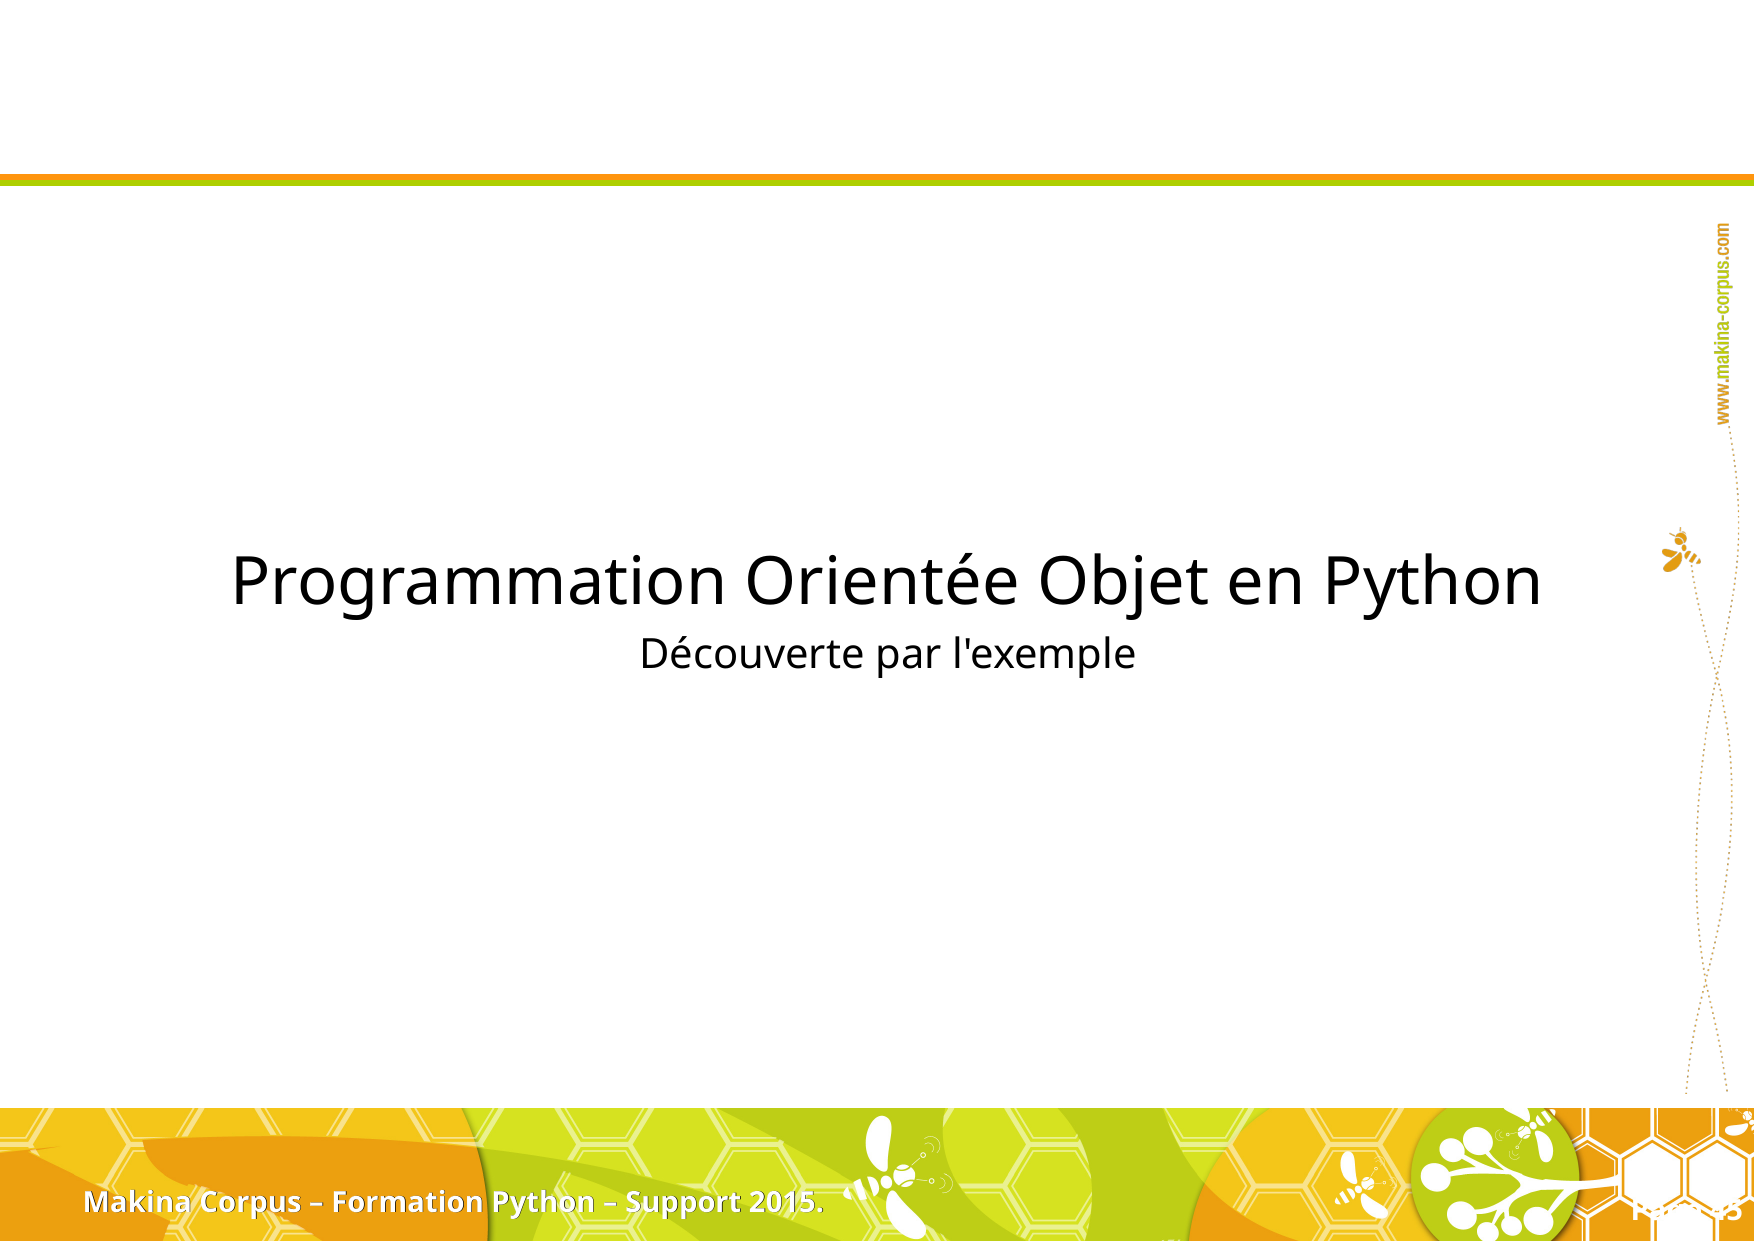

# Programmation Orientée Objet en Python Découverte par l'exemple
tesg
45